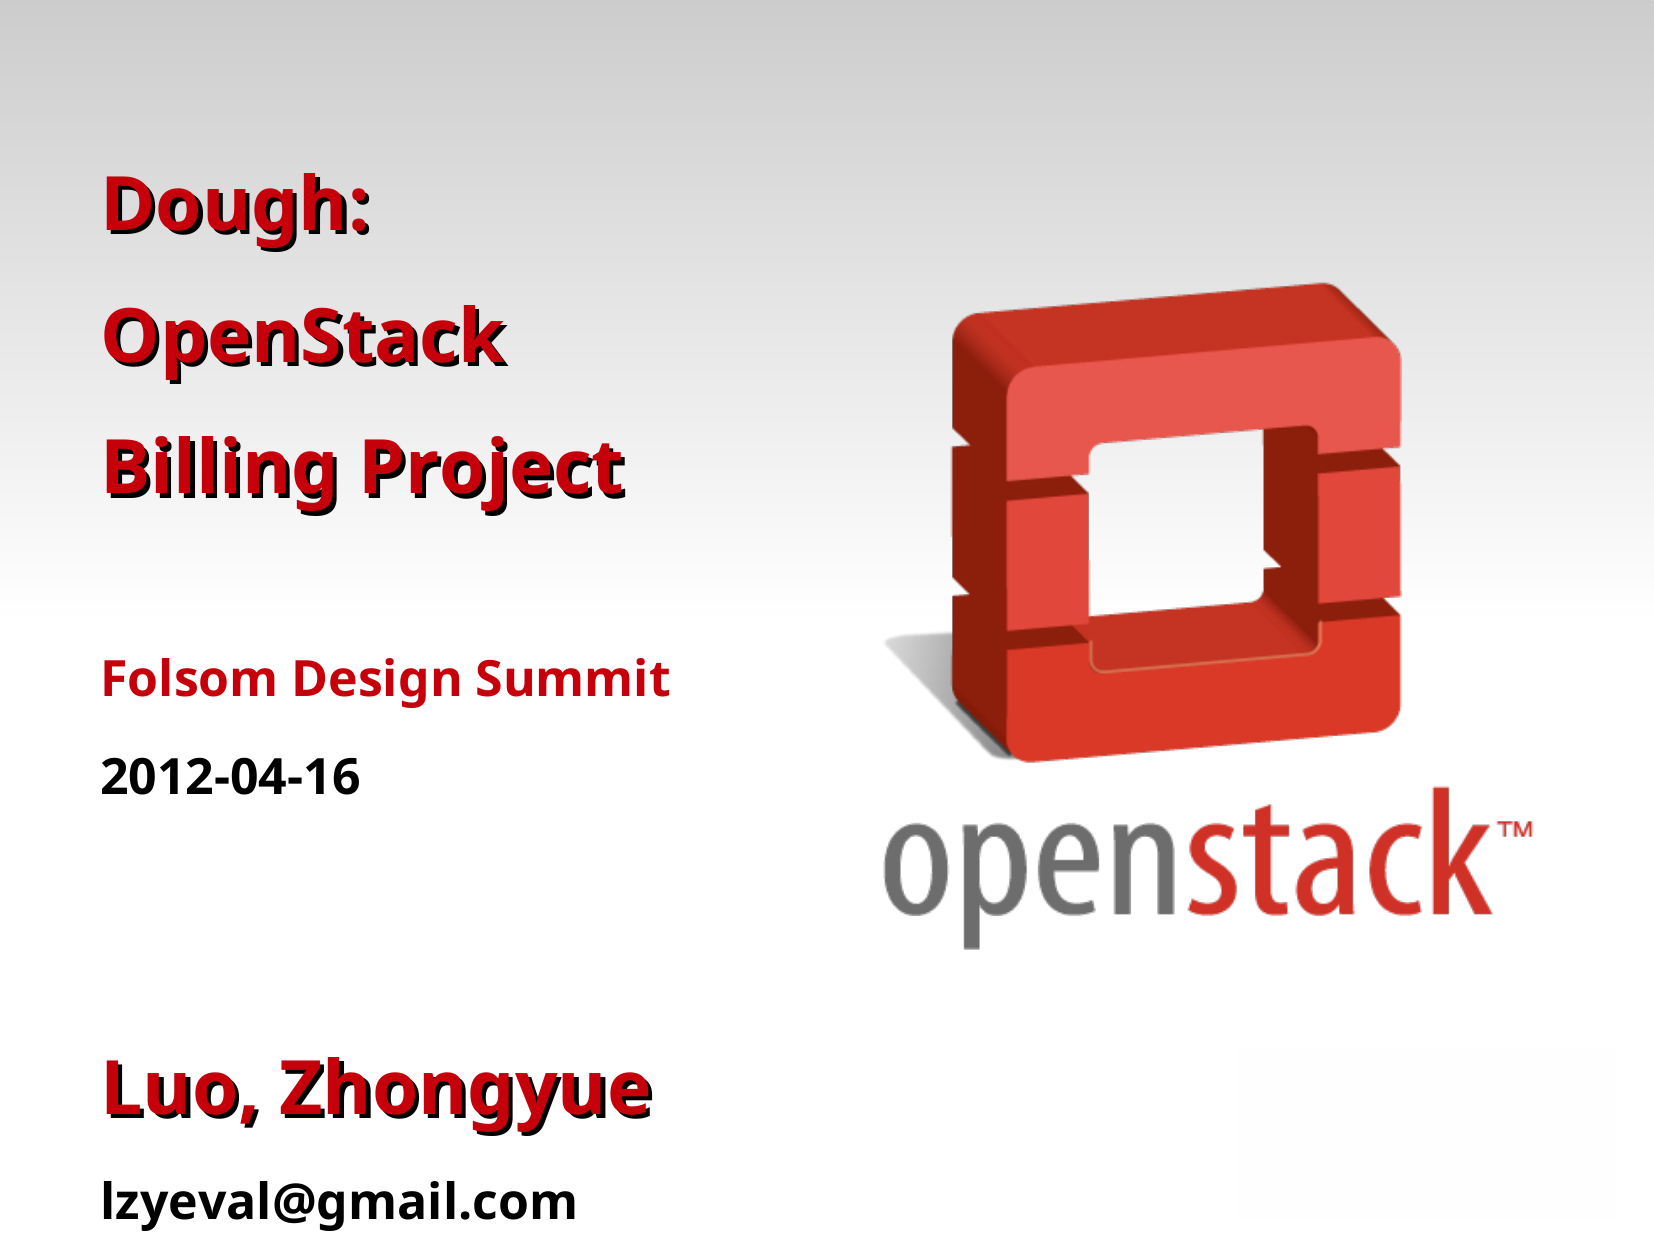

# Dough:
OpenStack
Billing Project
Folsom Design Summit
2012-04-16
Luo, Zhongyue
lzyeval@gmail.com